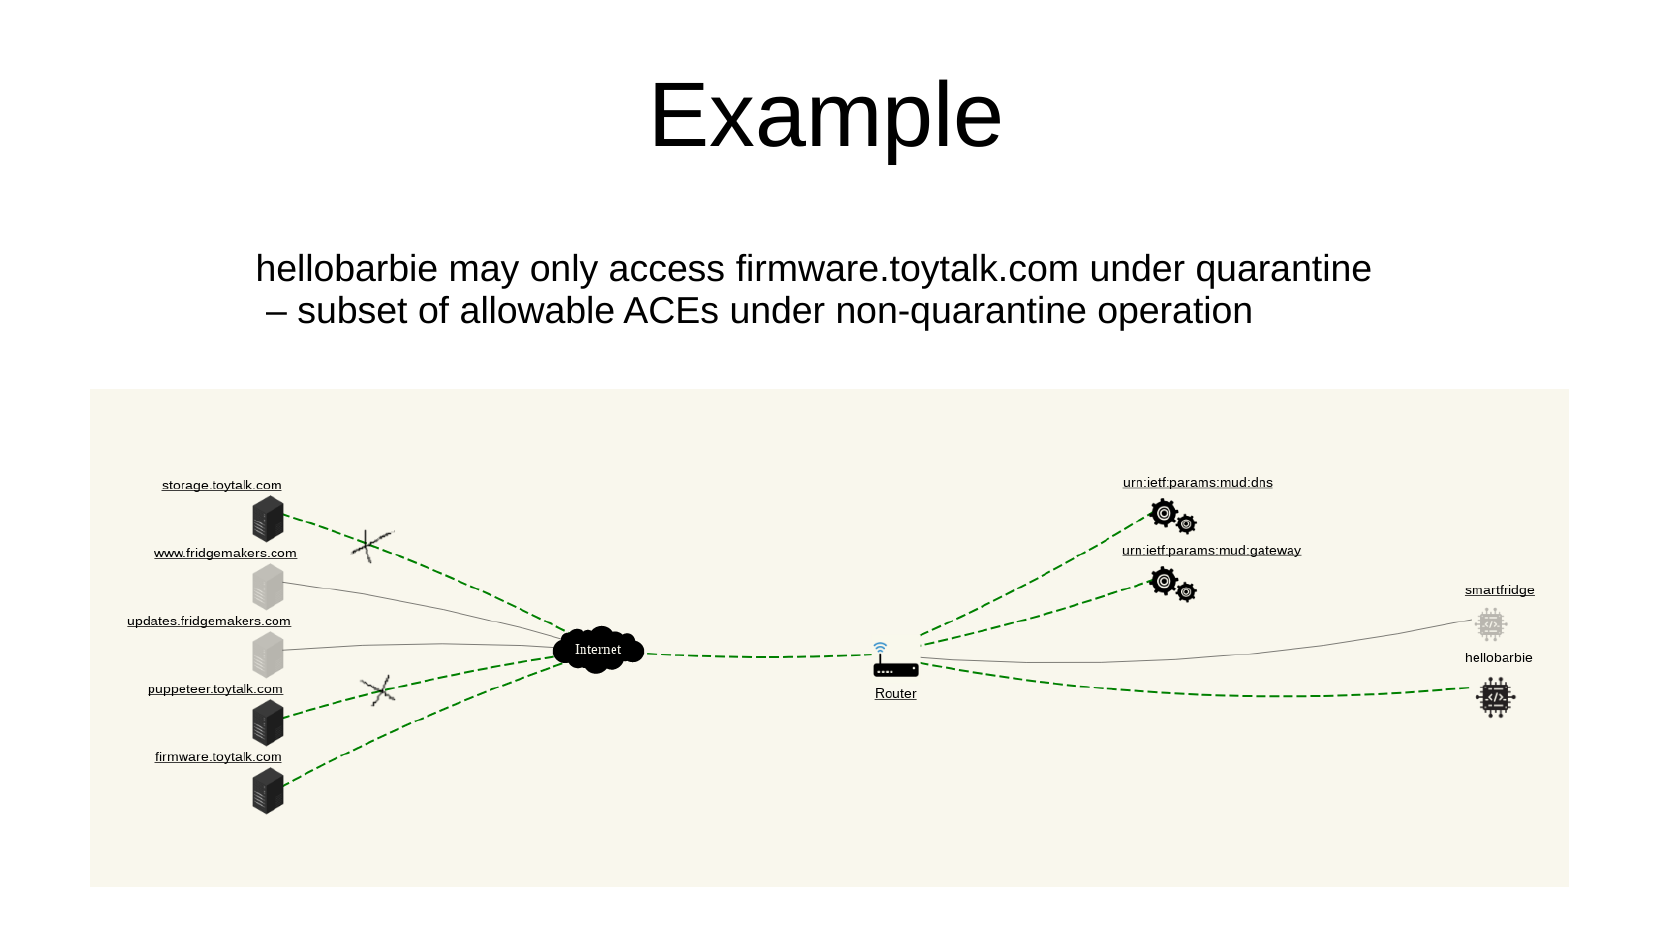

# Example
hellobarbie may only access firmware.toytalk.com under quarantine
 – subset of allowable ACEs under non-quarantine operation